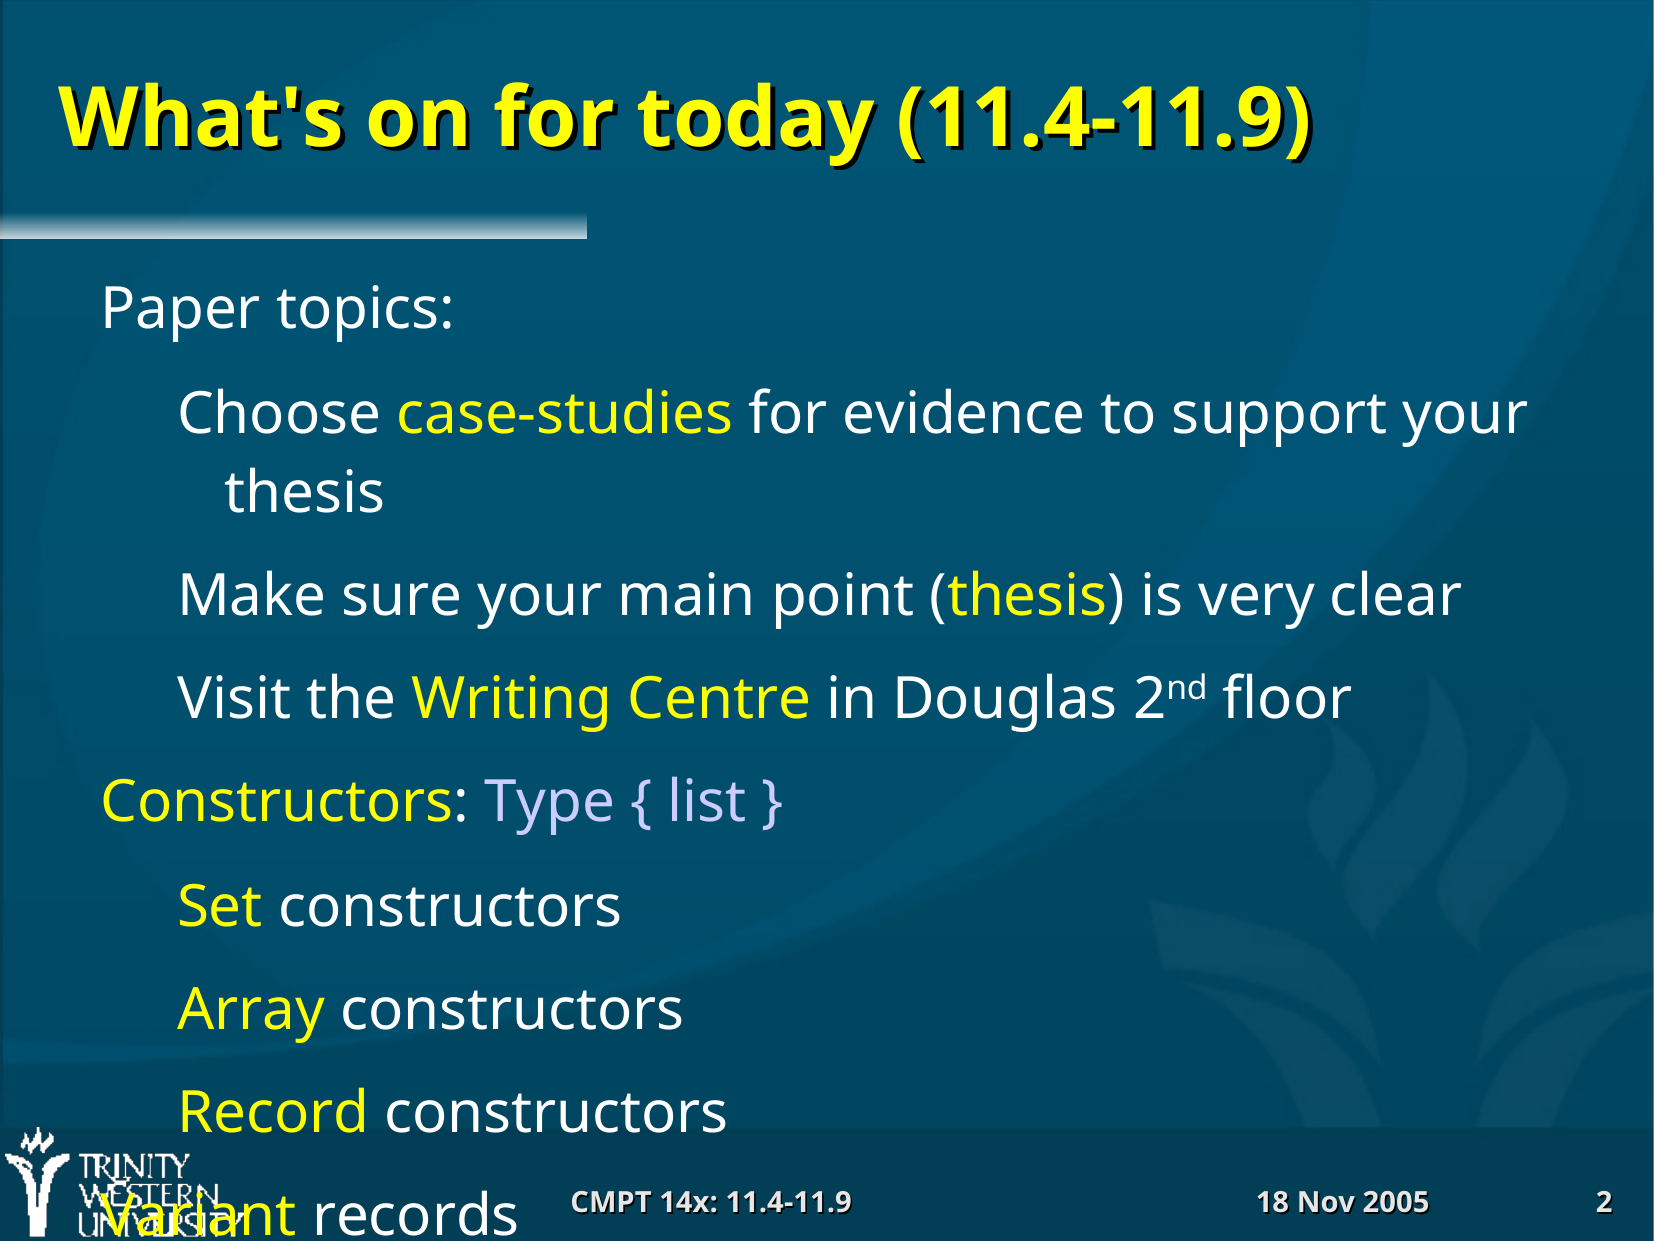

# What's on for today (11.4-11.9)
Paper topics:
Choose case-studies for evidence to support your thesis
Make sure your main point (thesis) is very clear
Visit the Writing Centre in Douglas 2nd floor
Constructors: Type { list }
Set constructors
Array constructors
Record constructors
Variant records
CMPT 14x: 11.4-11.9
18 Nov 2005
2